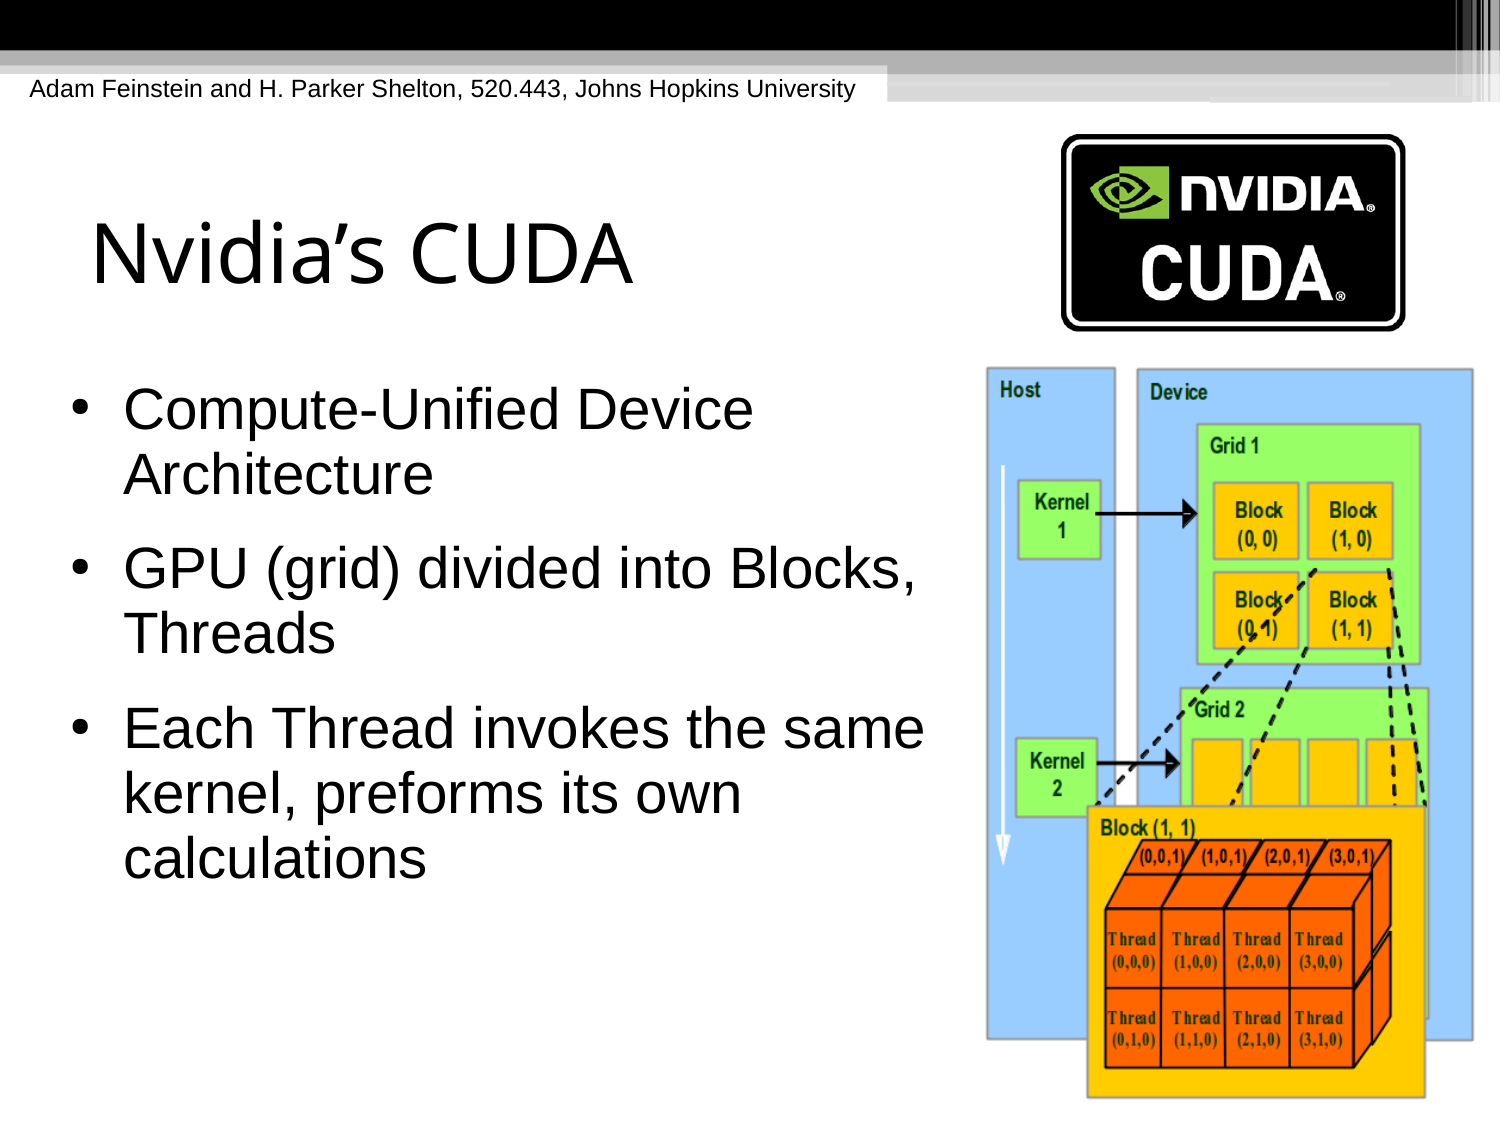

Adam Feinstein and H. Parker Shelton, 520.443, Johns Hopkins University
# Nvidia’s CUDA
Compute-Unified Device Architecture
GPU (grid) divided into Blocks, Threads
Each Thread invokes the same kernel, preforms its own calculations